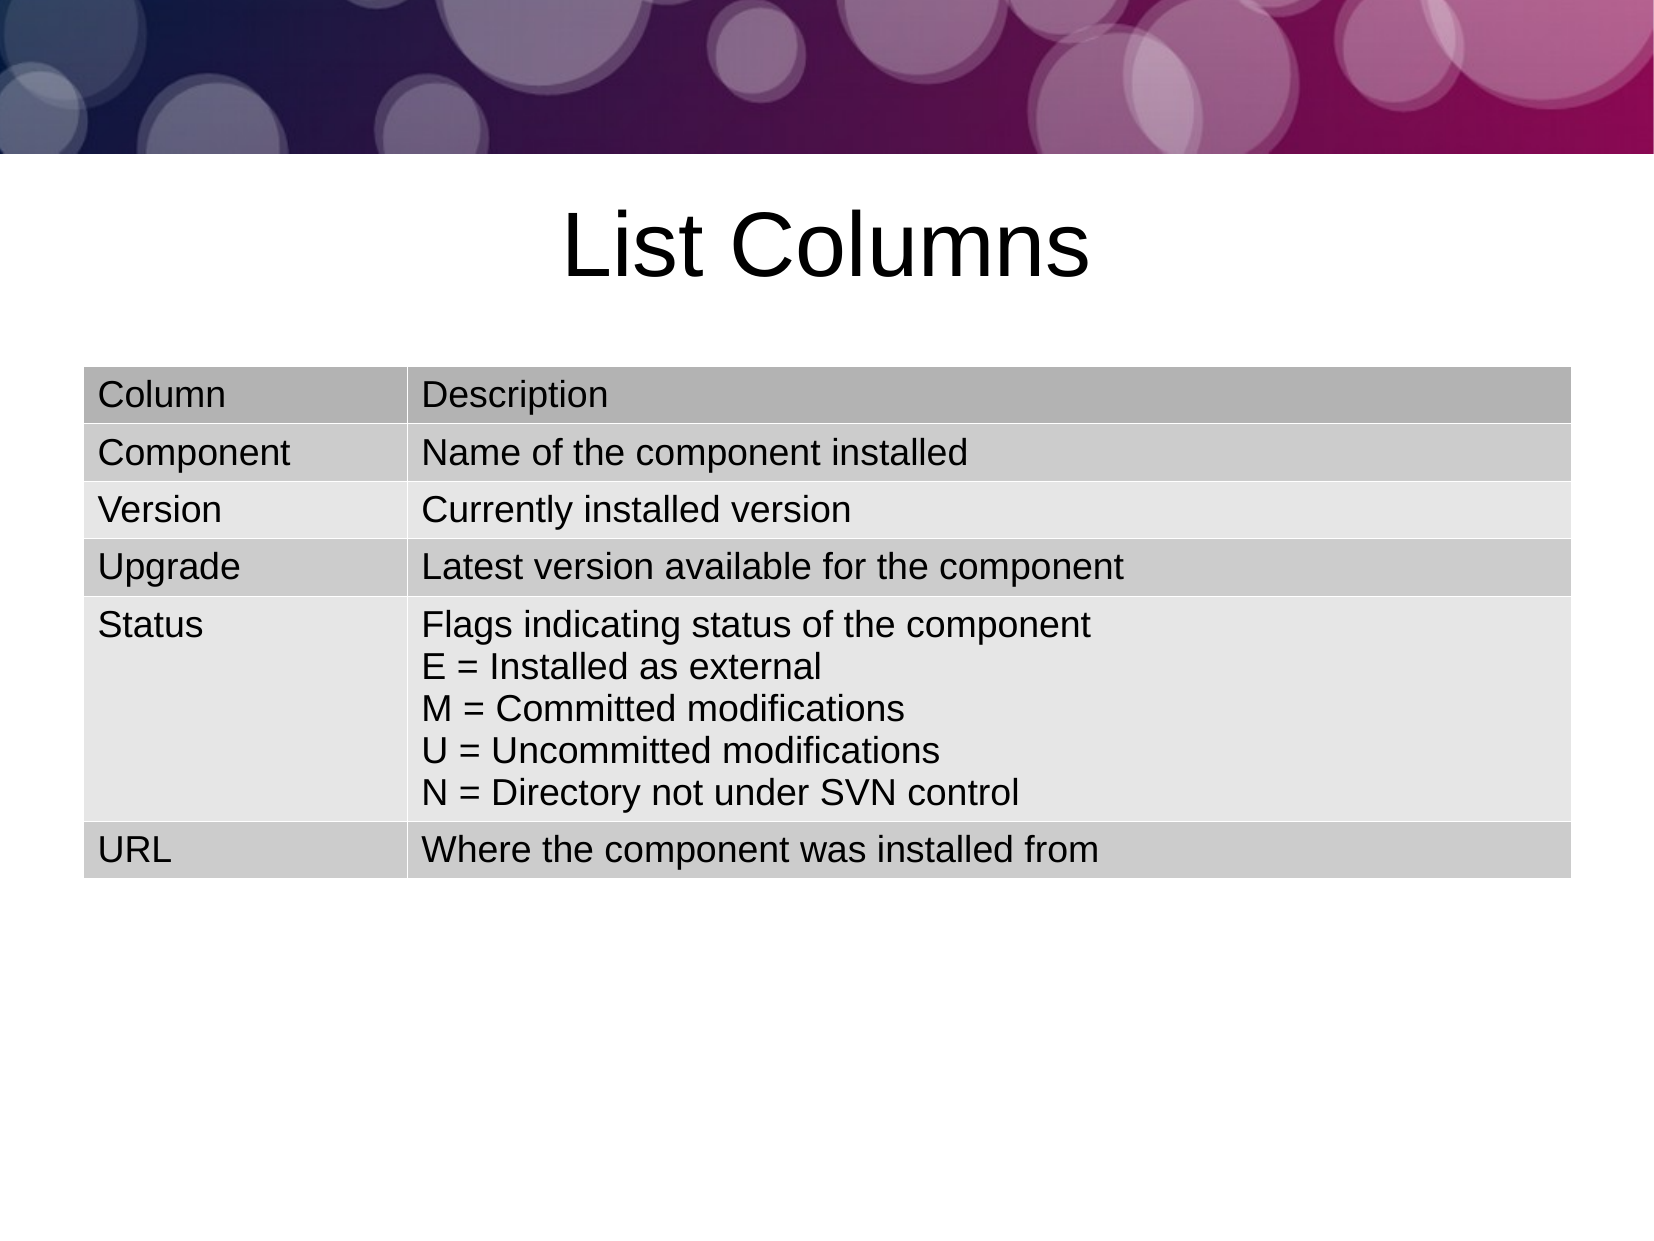

# List Columns
| Column | Description |
| --- | --- |
| Component | Name of the component installed |
| Version | Currently installed version |
| Upgrade | Latest version available for the component |
| Status | Flags indicating status of the component E = Installed as external M = Committed modifications U = Uncommitted modifications N = Directory not under SVN control |
| URL | Where the component was installed from |